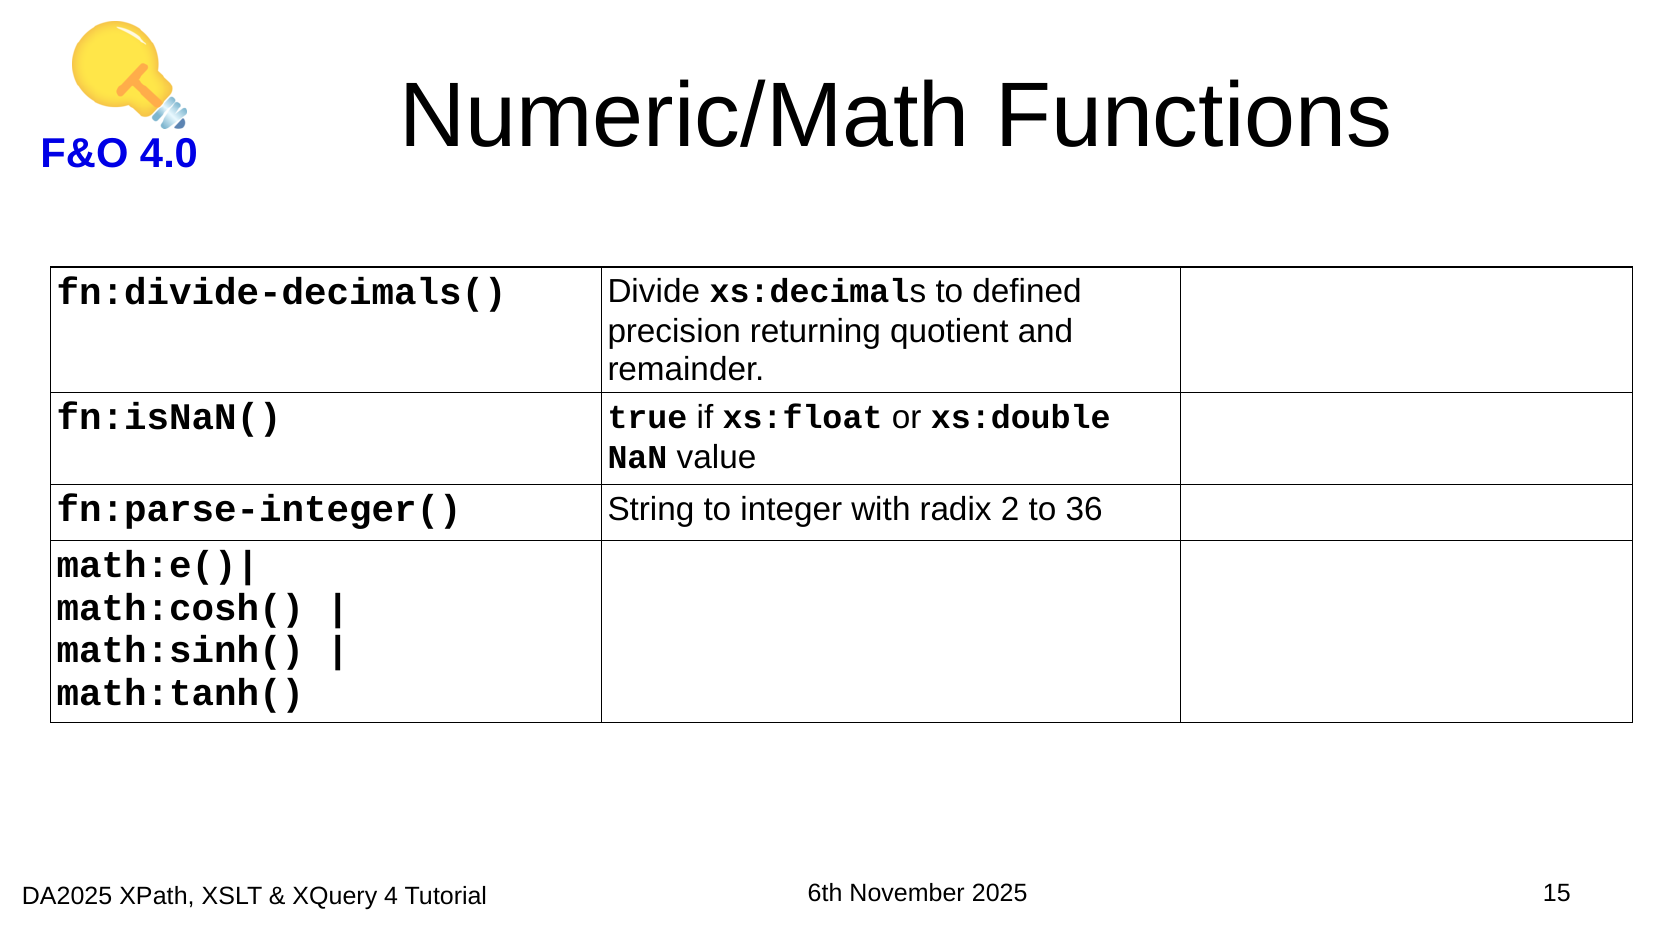

# Numeric/Math Functions
| fn:divide-decimals() | Divide xs:decimals to defined precision returning quotient and remainder. | |
| --- | --- | --- |
| fn:isNaN() | true if xs:float or xs:double NaN value | |
| fn:parse-integer() | String to integer with radix 2 to 36 | |
| math:e()| math:cosh() | math:sinh() |math:tanh() | | |
15
6th November 2025
DA2025 XPath, XSLT & XQuery 4 Tutorial